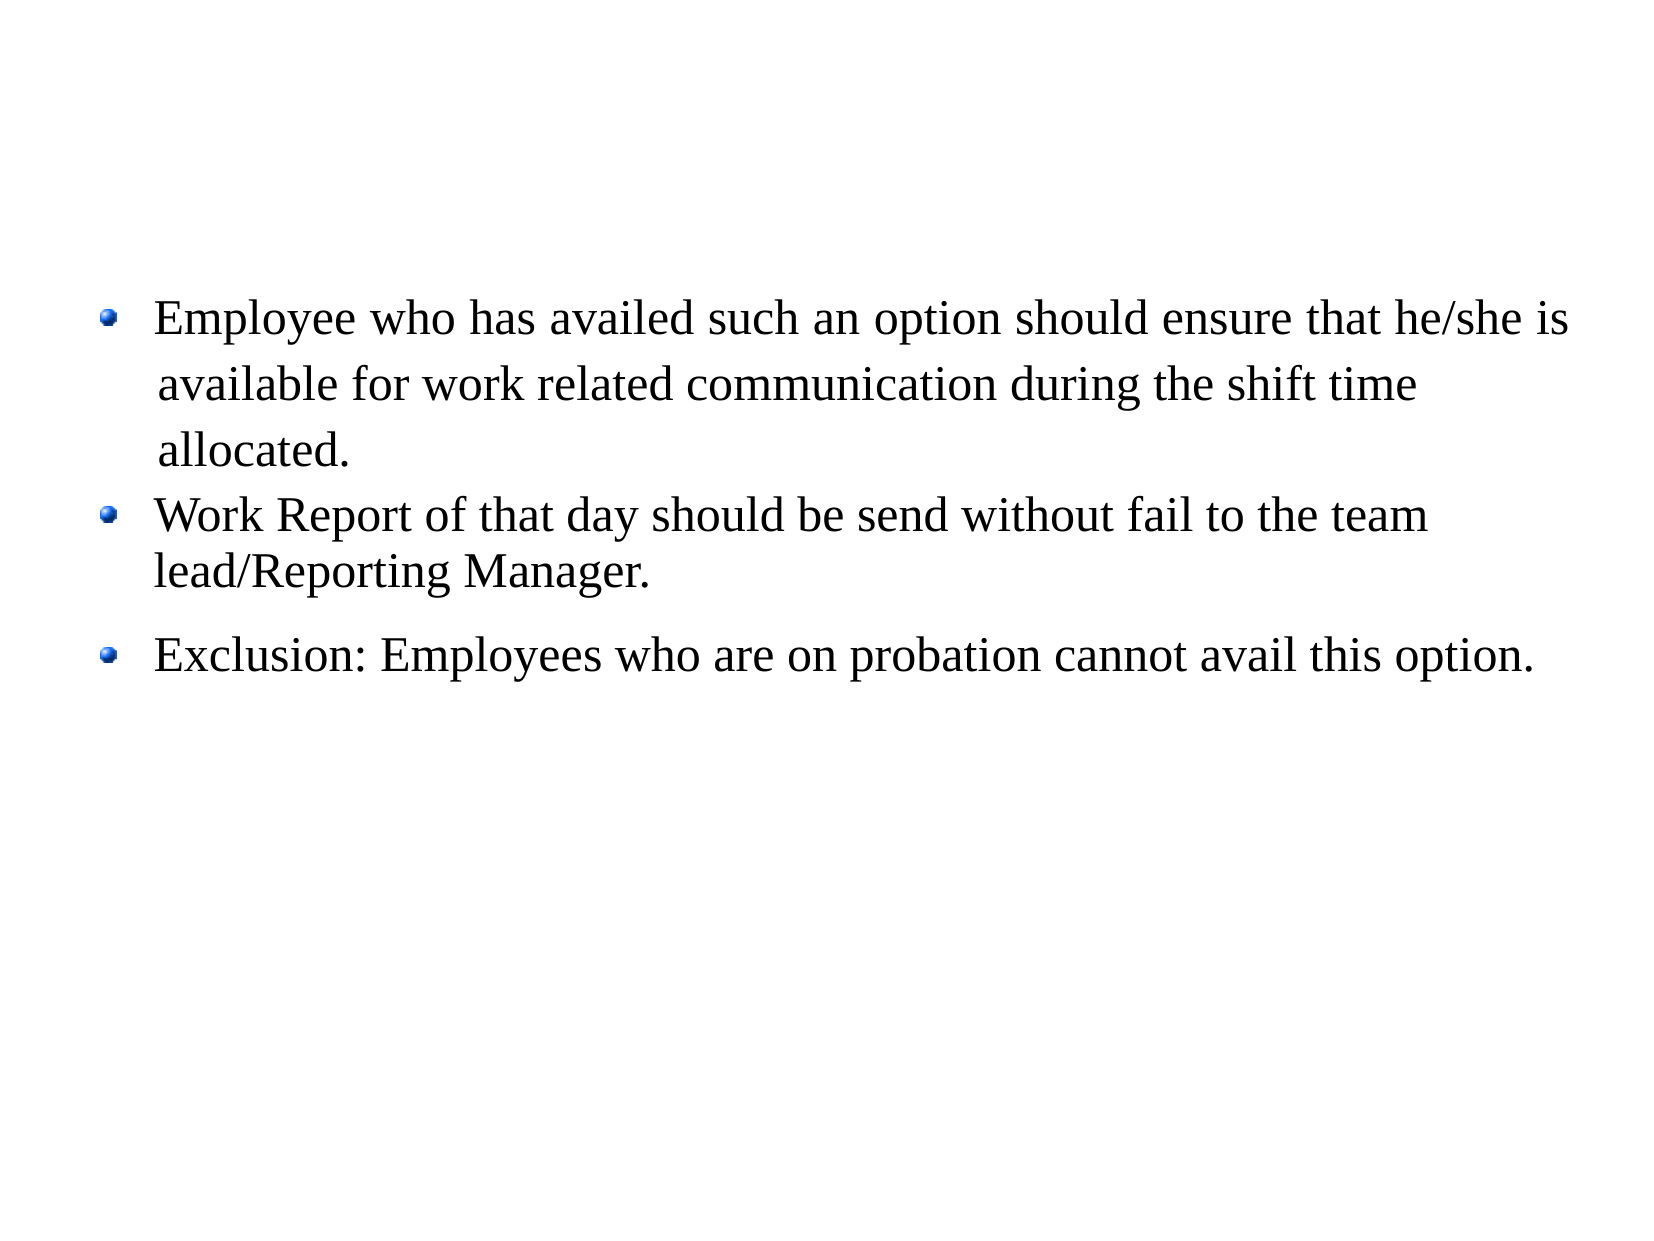

# Employee who has availed such an option should ensure that he/she is
 available for work related communication during the shift time
 allocated.
Work Report of that day should be send without fail to the team lead/Reporting Manager.
Exclusion: Employees who are on probation cannot avail this option.